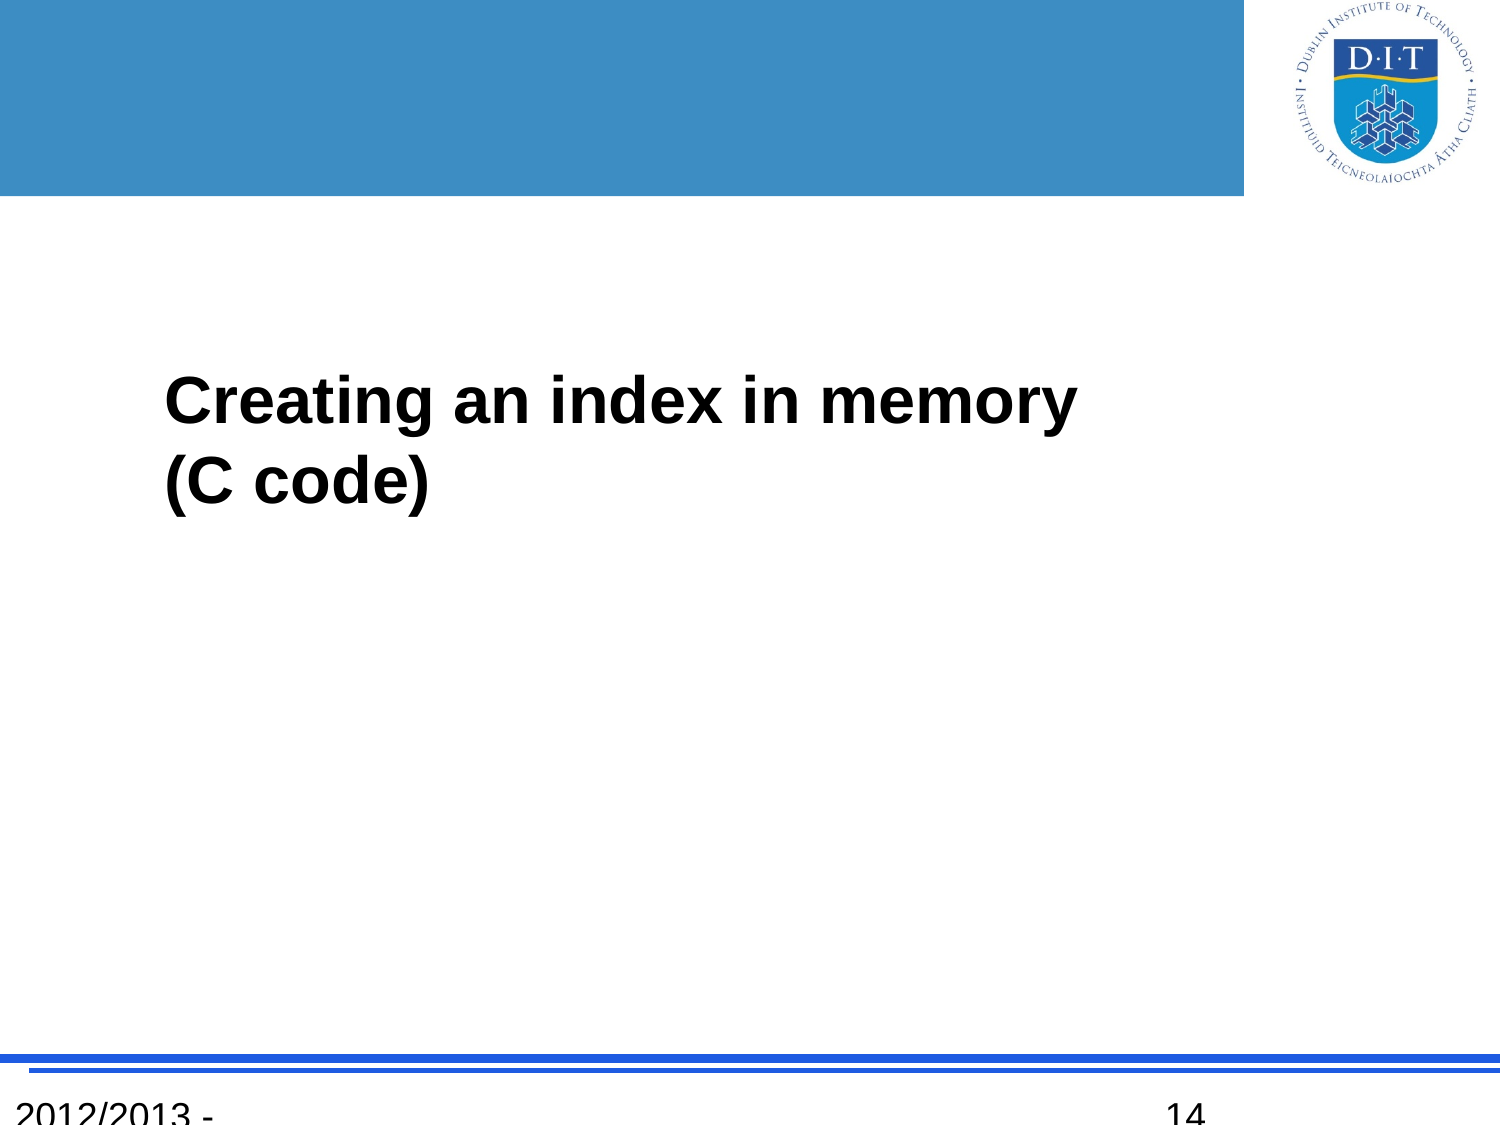

# Creating an index in memory (C code)
2012/2013 - DT228/4